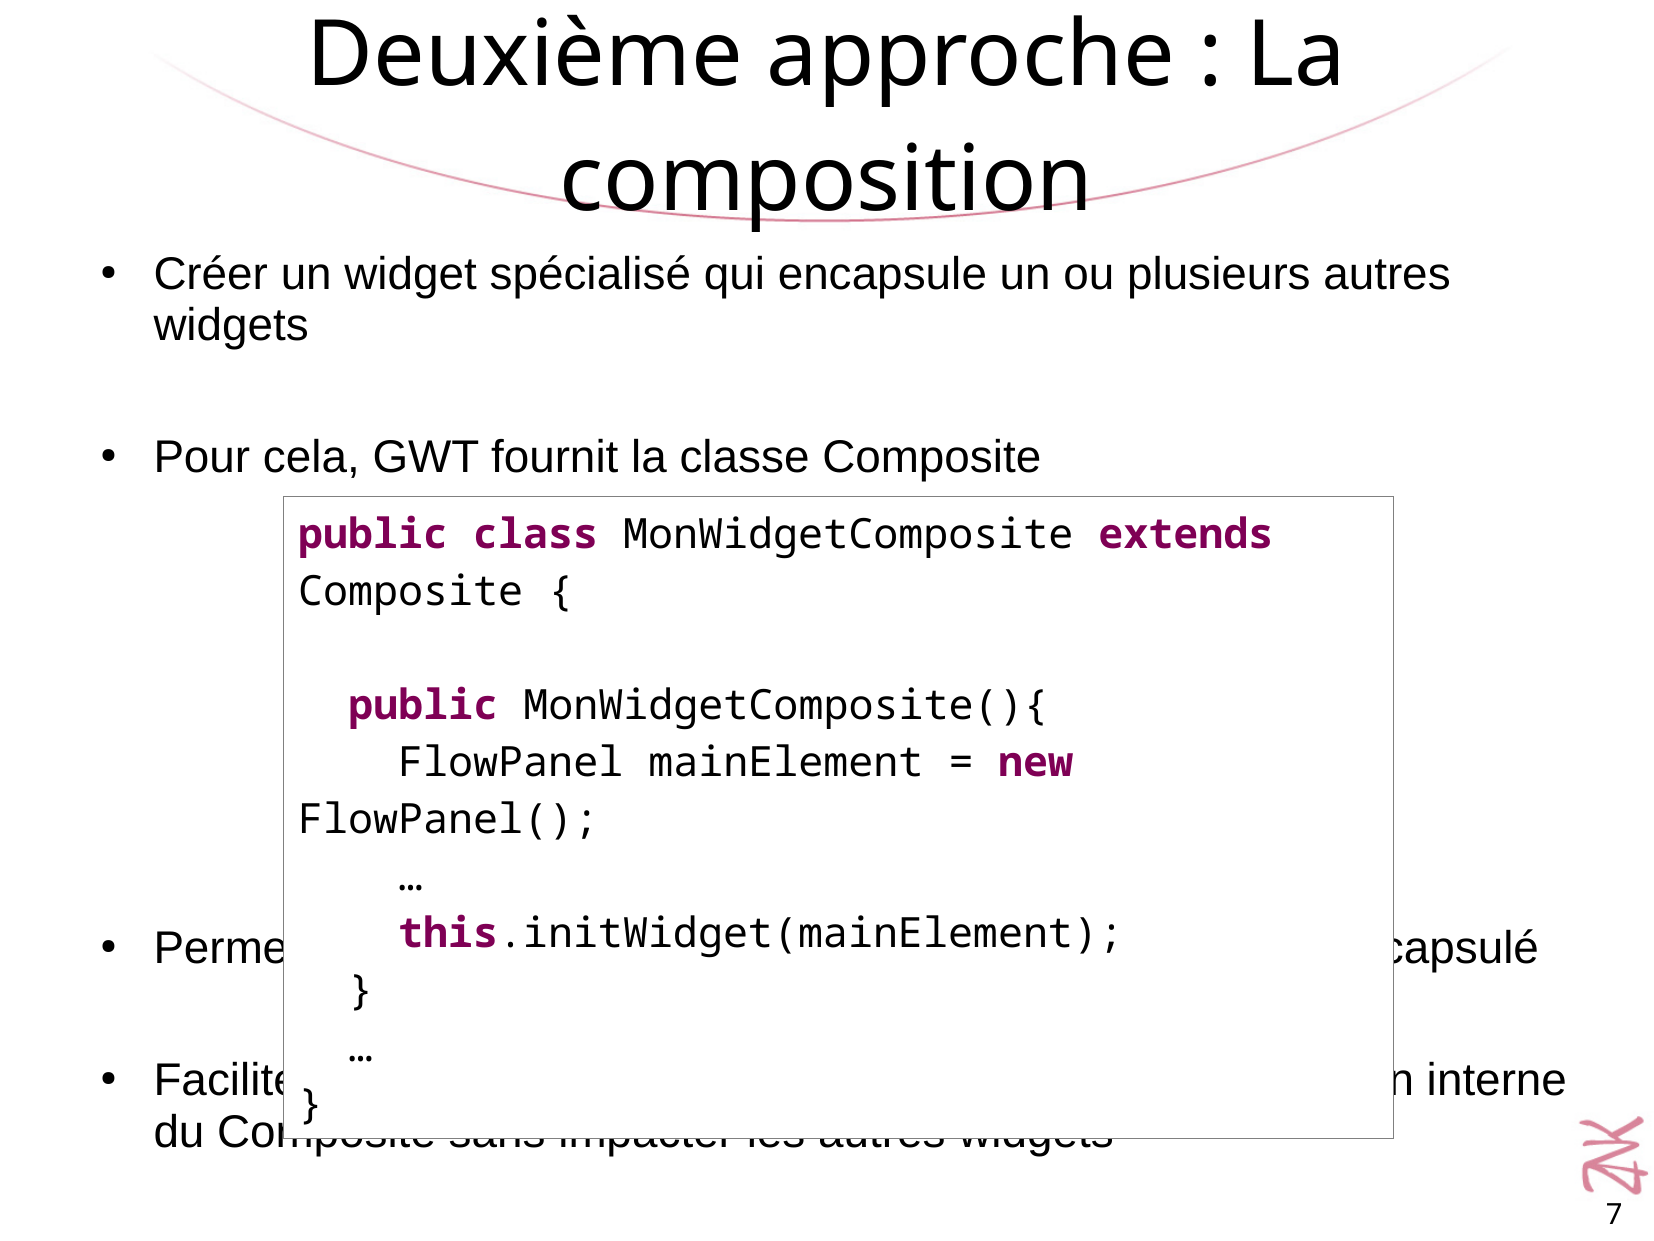

# Deuxième approche : La composition
Créer un widget spécialisé qui encapsule un ou plusieurs autres widgets
Pour cela, GWT fournit la classe Composite
Permet de masquer les méthodes internes du composant encapsulé
Facilite l'évolutivité en permettant de changer l'implémentation interne du Composite sans impacter les autres widgets
public class MonWidgetComposite extends Composite {
 public MonWidgetComposite(){
 FlowPanel mainElement = new FlowPanel();
 …
 this.initWidget(mainElement);
 }
 …
}
7